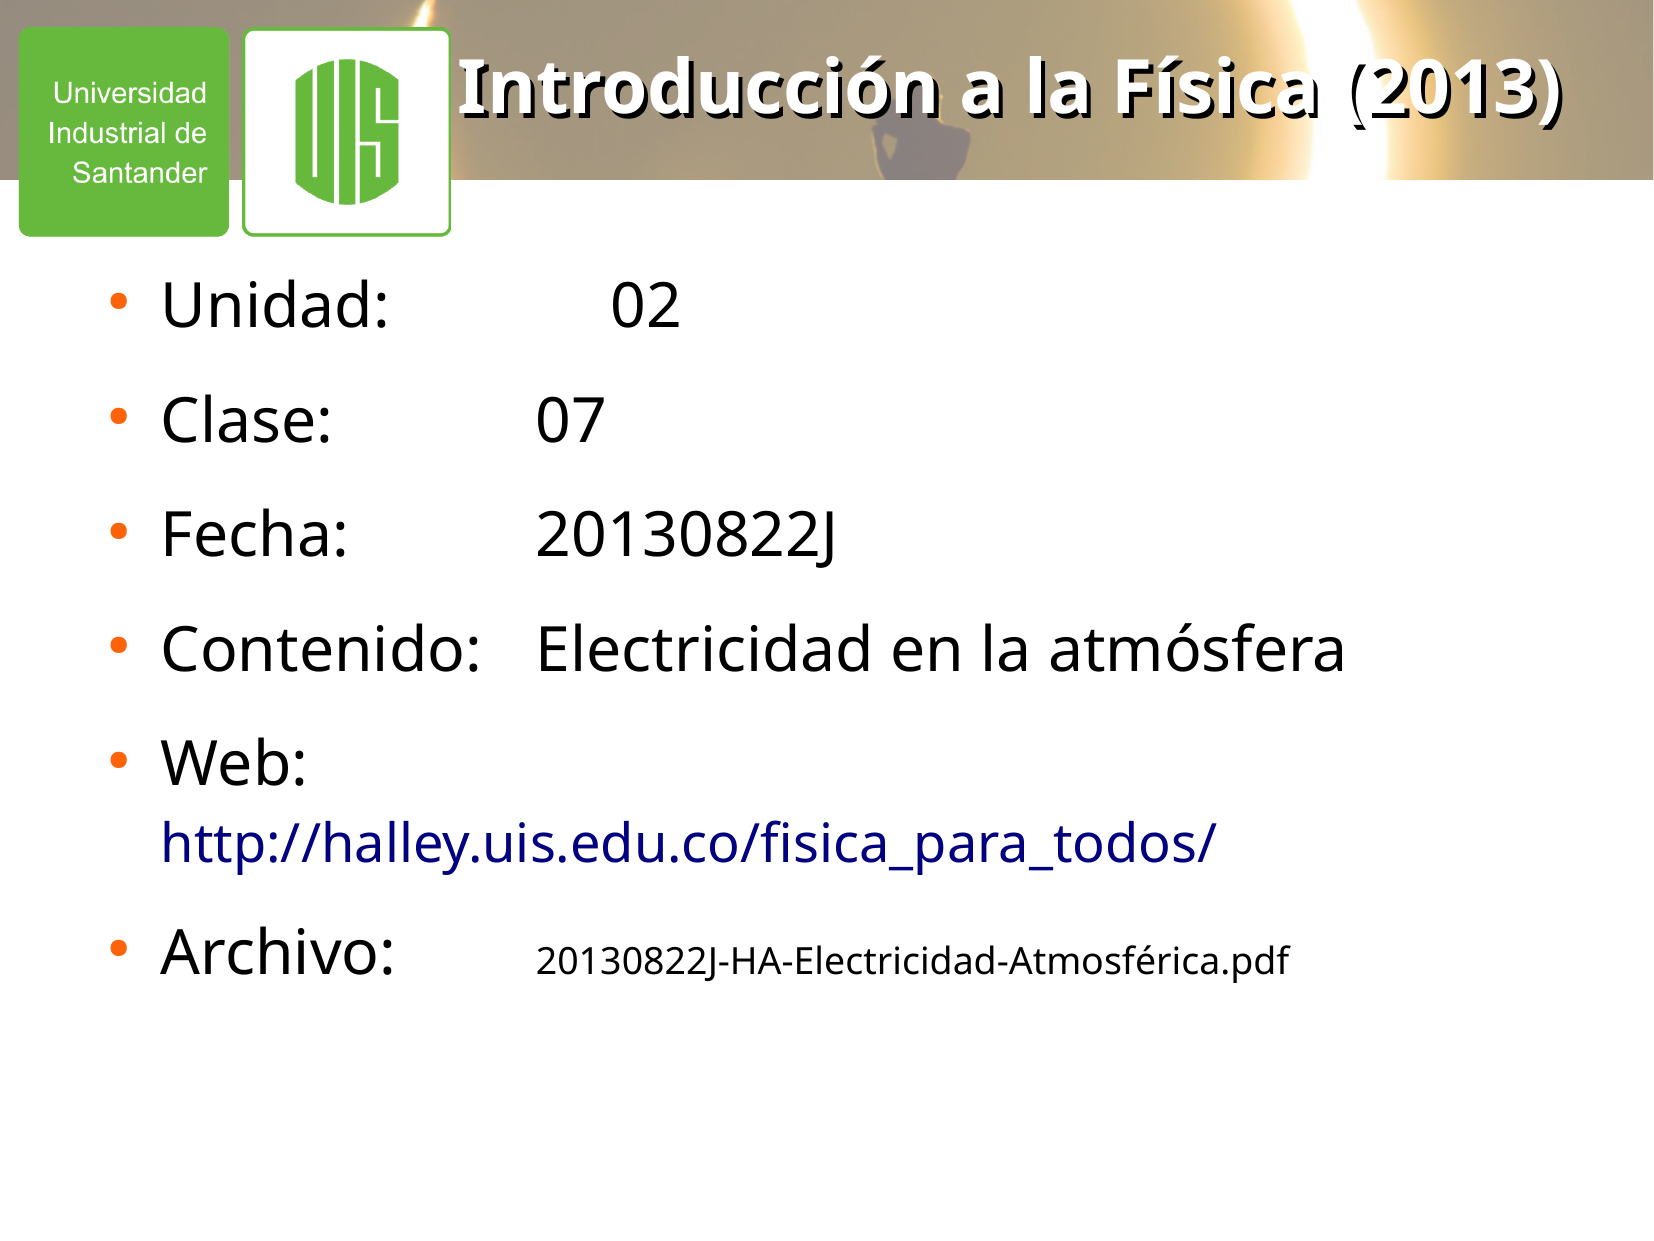

# Introducción a la Física (2013)
Unidad:			02
Clase:			07
Fecha:			20130822J
Contenido:	Electricidad en la atmósfera
Web:				http://halley.uis.edu.co/fisica_para_todos/
Archivo:		20130822J-HA-Electricidad-Atmosférica.pdf